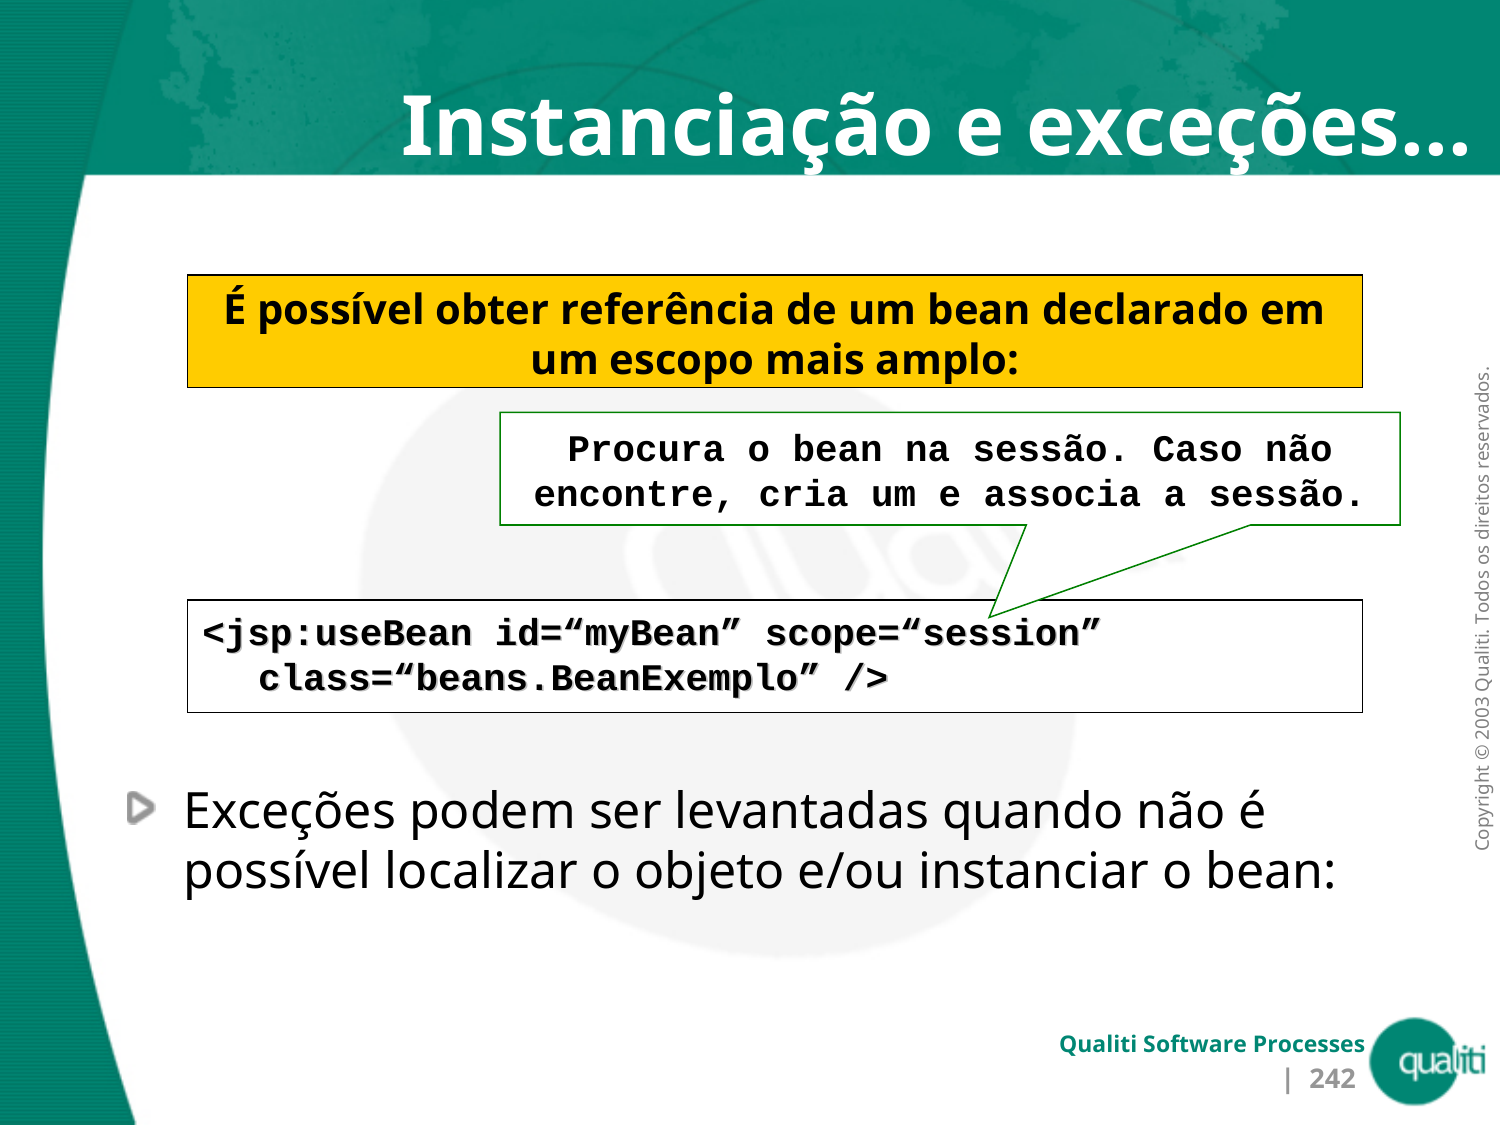

# Instanciação e exceções...
É possível obter referência de um bean declarado em um escopo mais amplo:
Procura o bean na sessão. Caso não encontre, cria um e associa a sessão.
Exceções podem ser levantadas quando não é possível localizar o objeto e/ou instanciar o bean:
<jsp:useBean id=“myBean” scope=“session” class=“beans.BeanExemplo” />